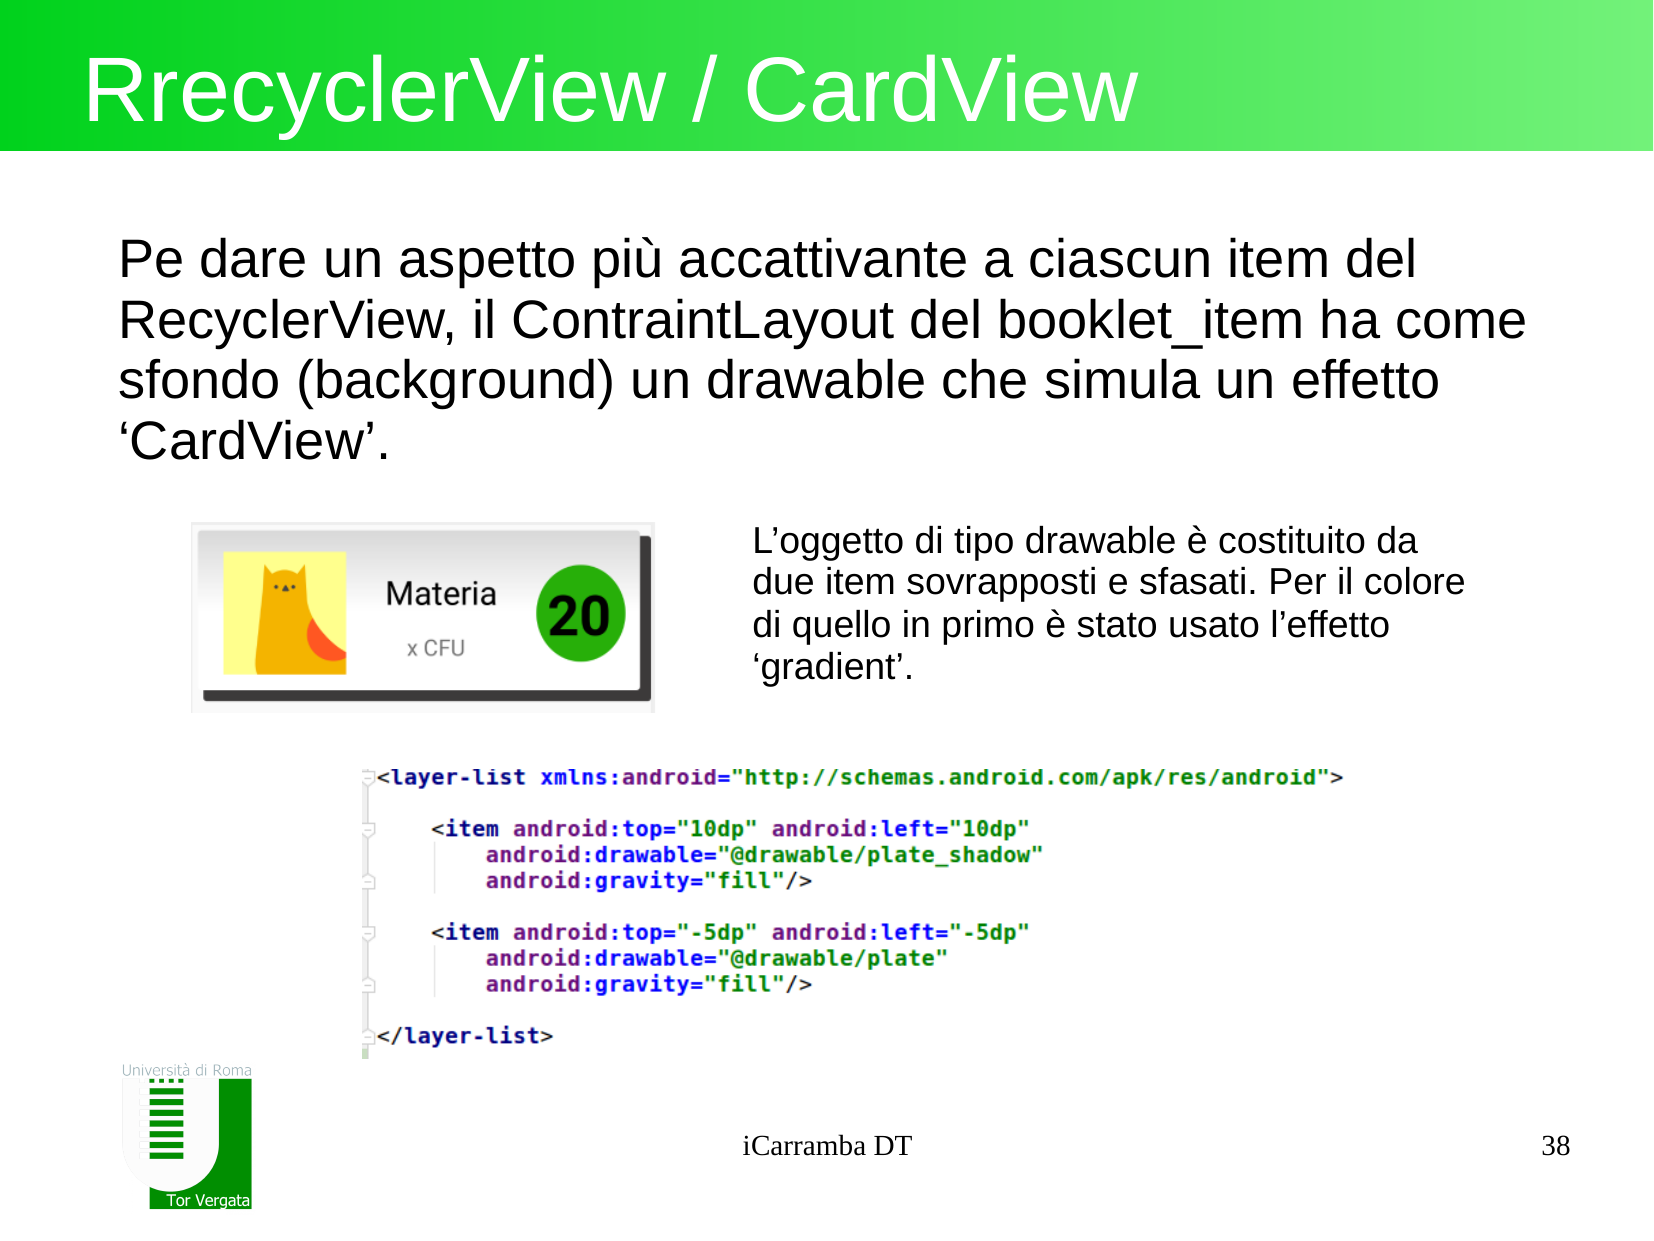

# RrecyclerView / CardView
Pe dare un aspetto più accattivante a ciascun item del RecyclerView, il ContraintLayout del booklet_item ha come sfondo (background) un drawable che simula un effetto ‘CardView’.
L’oggetto di tipo drawable è costituito da due item sovrapposti e sfasati. Per il colore di quello in primo è stato usato l’effetto ‘gradient’.
38